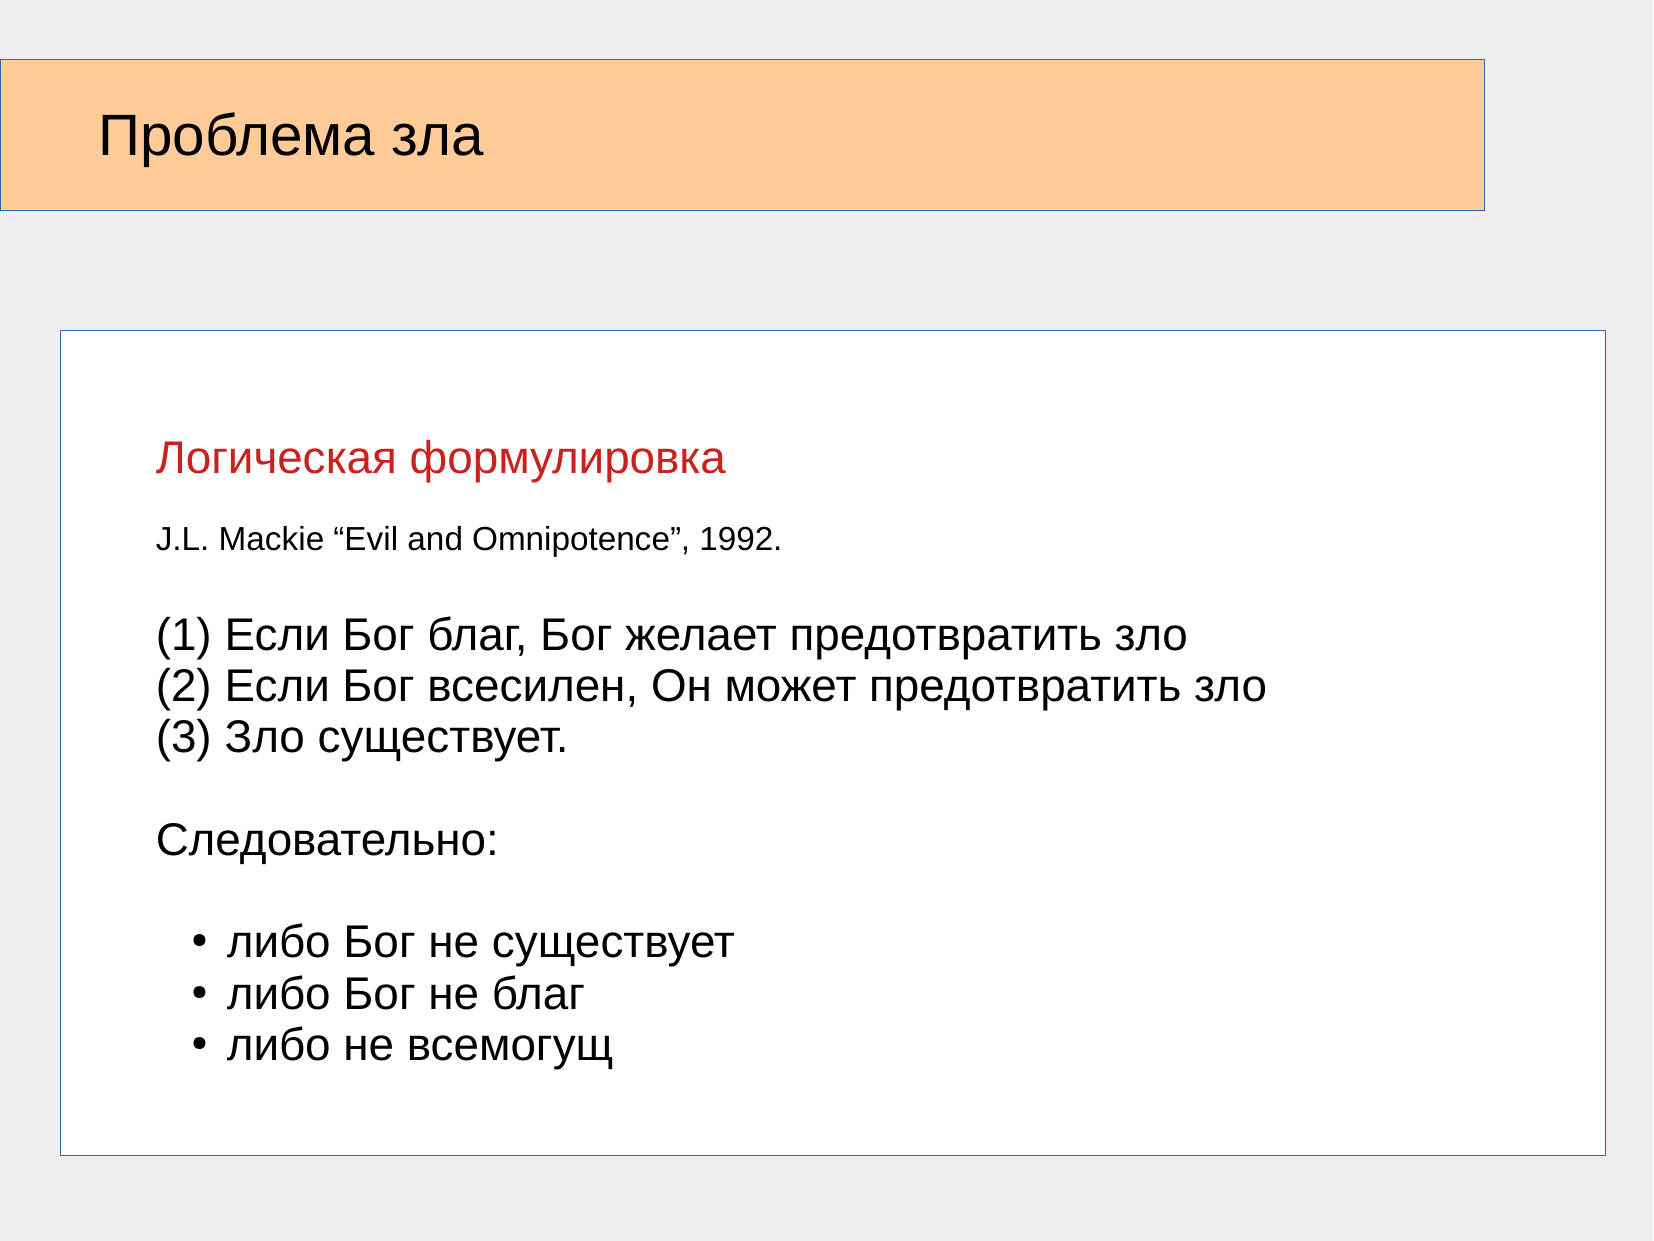

Проблема зла
# Логическая формулировка
J.L. Mackie “Evil and Omnipotence”, 1992.
(1) Если Бог благ, Бог желает предотвратить зло
(2) Если Бог всесилен, Он может предотвратить зло
(3) Зло существует.
Следовательно:
либо Бог не существует
либо Бог не благ
либо не всемогущ